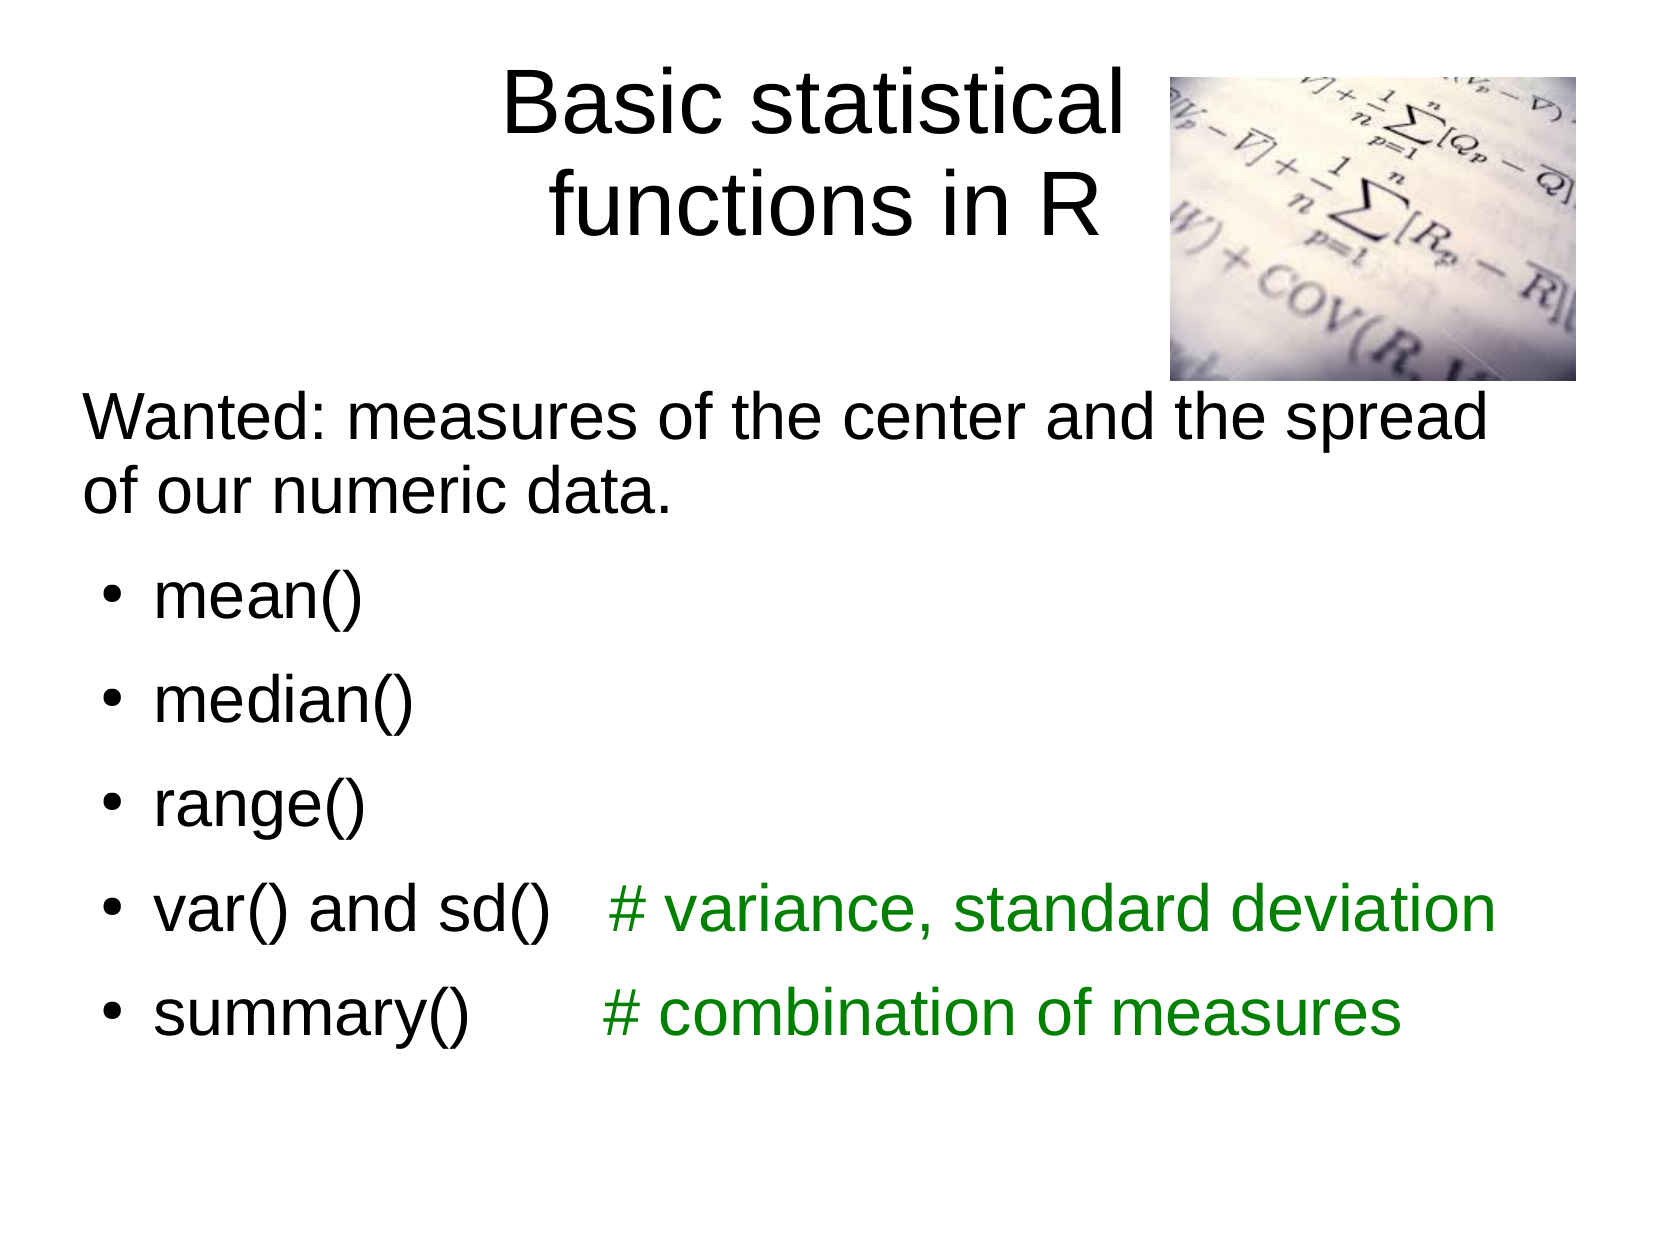

# Basic statistical functions in R
Wanted: measures of the center and the spread of our numeric data.
mean()
median()
range()
var() and sd() # variance, standard deviation
summary() 	# combination of measures